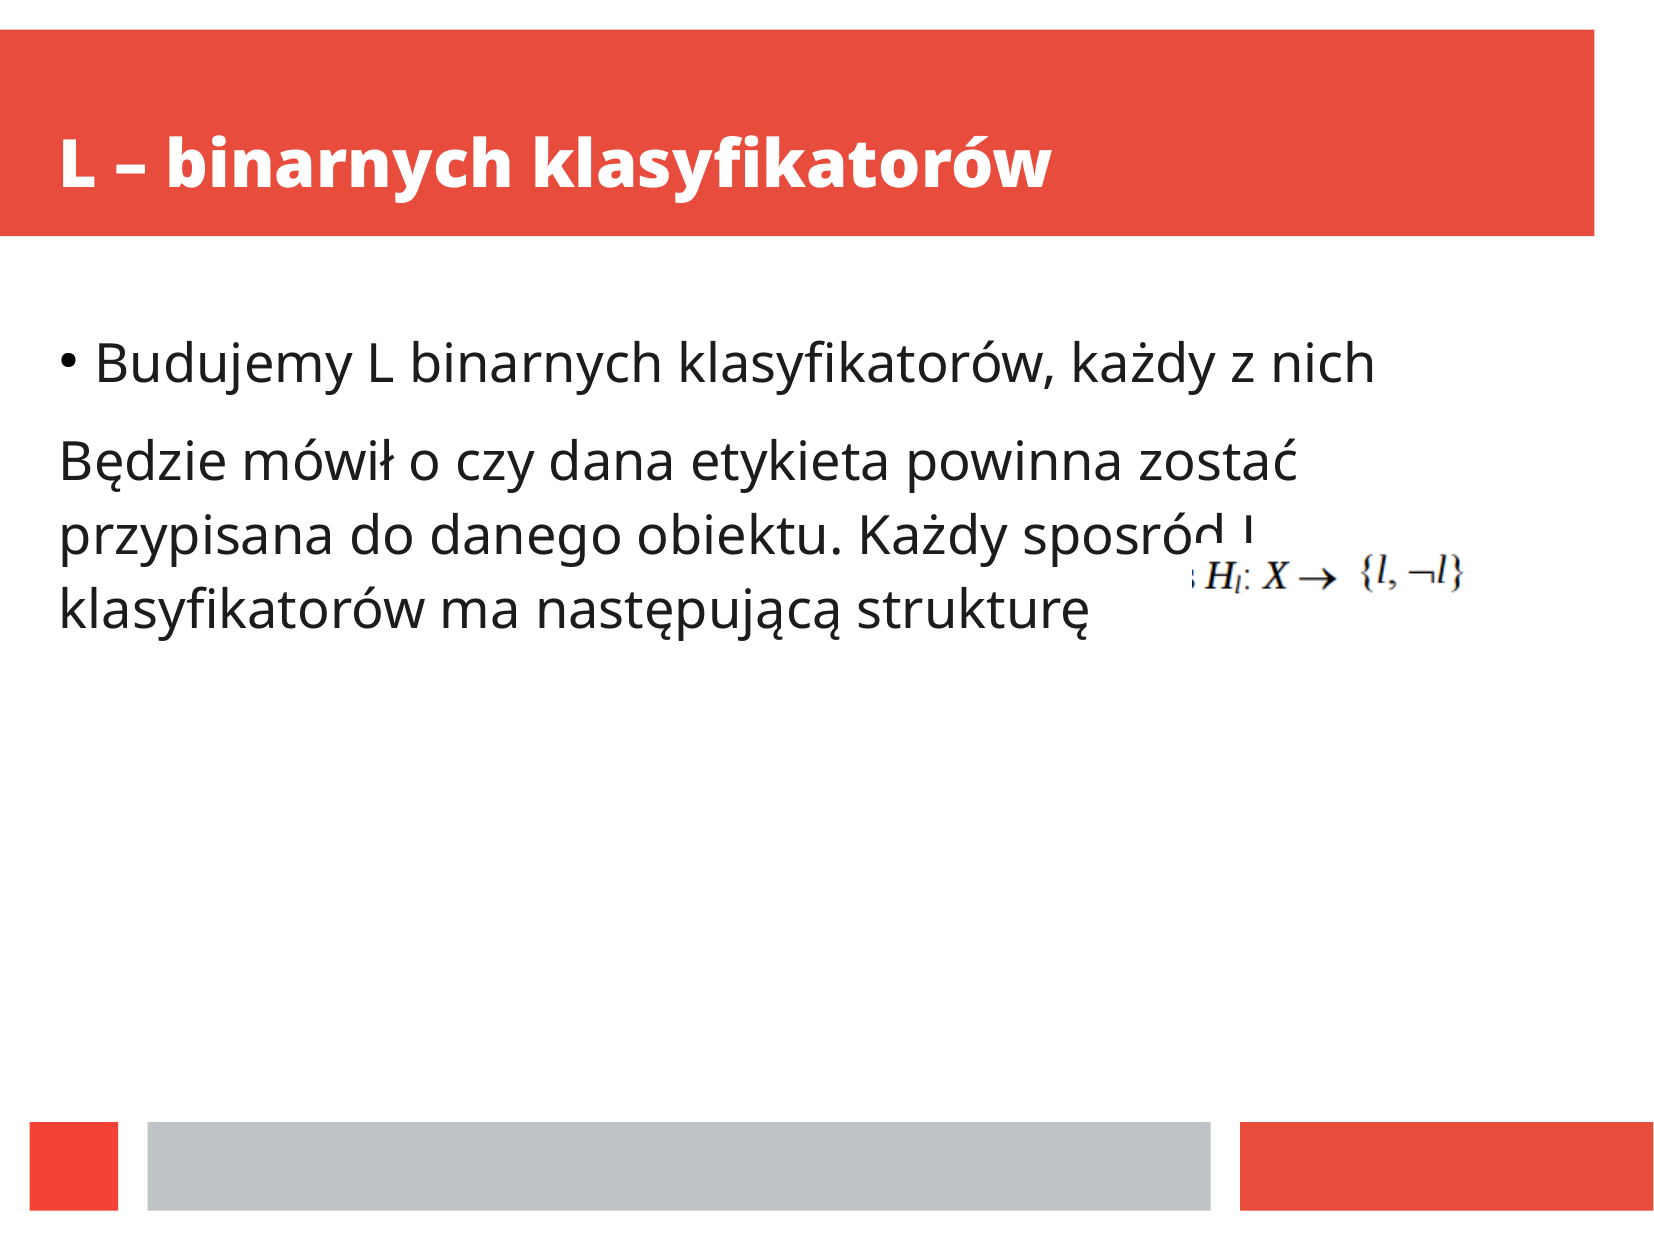

# L – binarnych klasyfikatorów
Budujemy L binarnych klasyfikatorów, każdy z nich
Będzie mówił o czy dana etykieta powinna zostać przypisana do danego obiektu. Każdy sposród L klasyfikatorów ma następującą strukturę